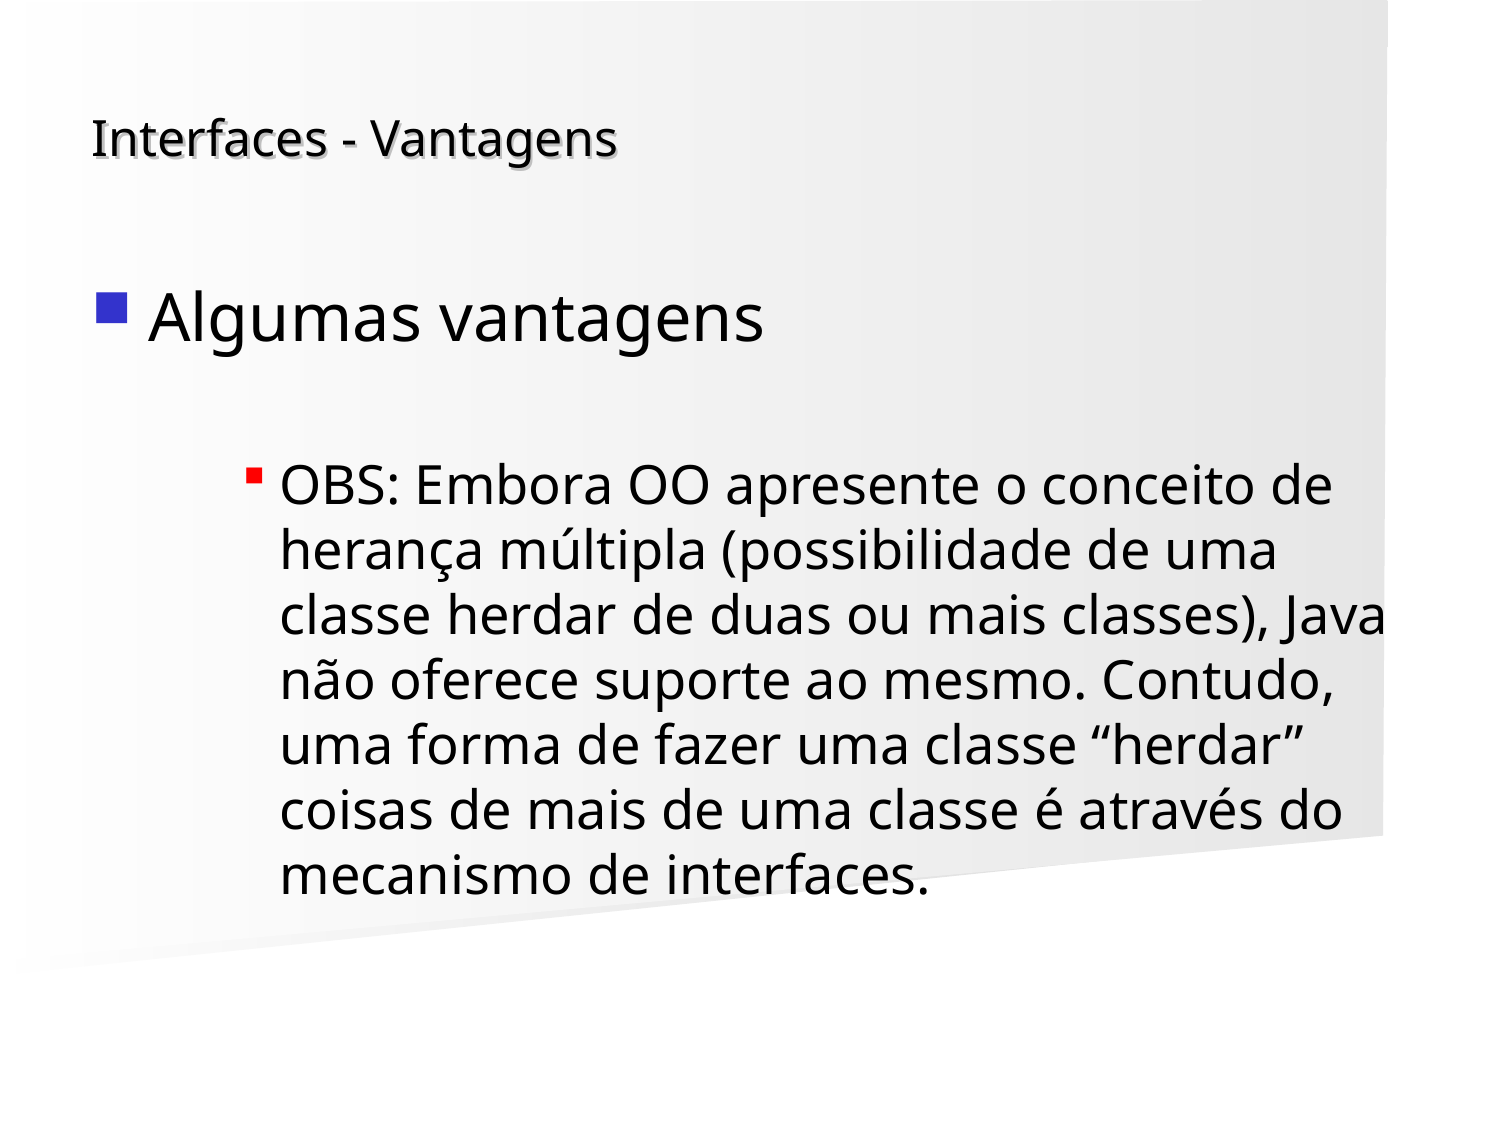

# Interfaces - Vantagens
Algumas vantagens
OBS: Embora OO apresente o conceito de herança múltipla (possibilidade de uma classe herdar de duas ou mais classes), Java não oferece suporte ao mesmo. Contudo, uma forma de fazer uma classe “herdar” coisas de mais de uma classe é através do mecanismo de interfaces.